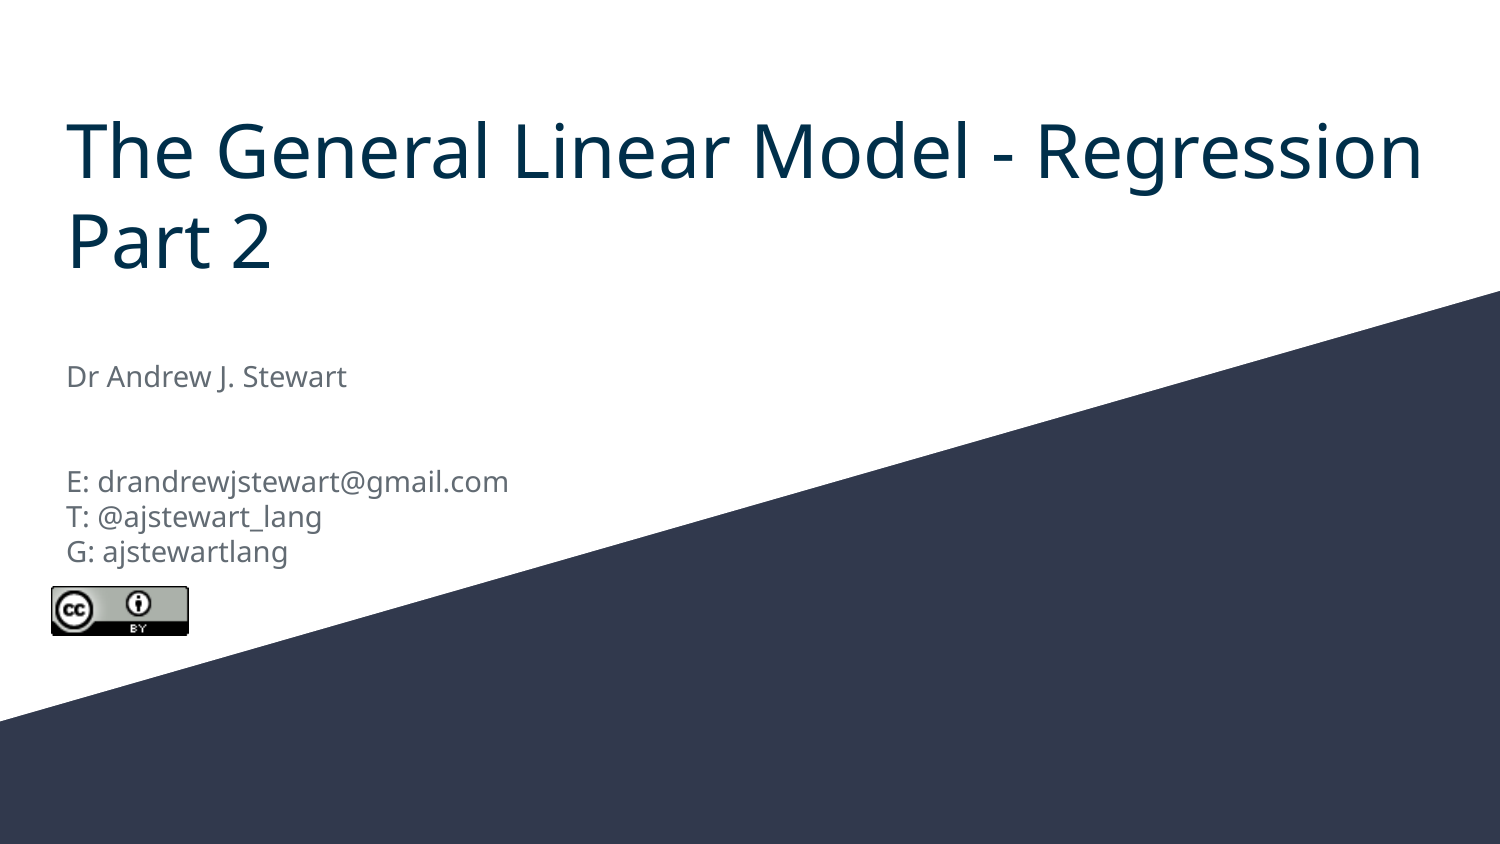

# The General Linear Model - Regression Part 2
Dr Andrew J. Stewart
E: drandrewjstewart@gmail.com
T: @ajstewart_lang
G: ajstewartlang